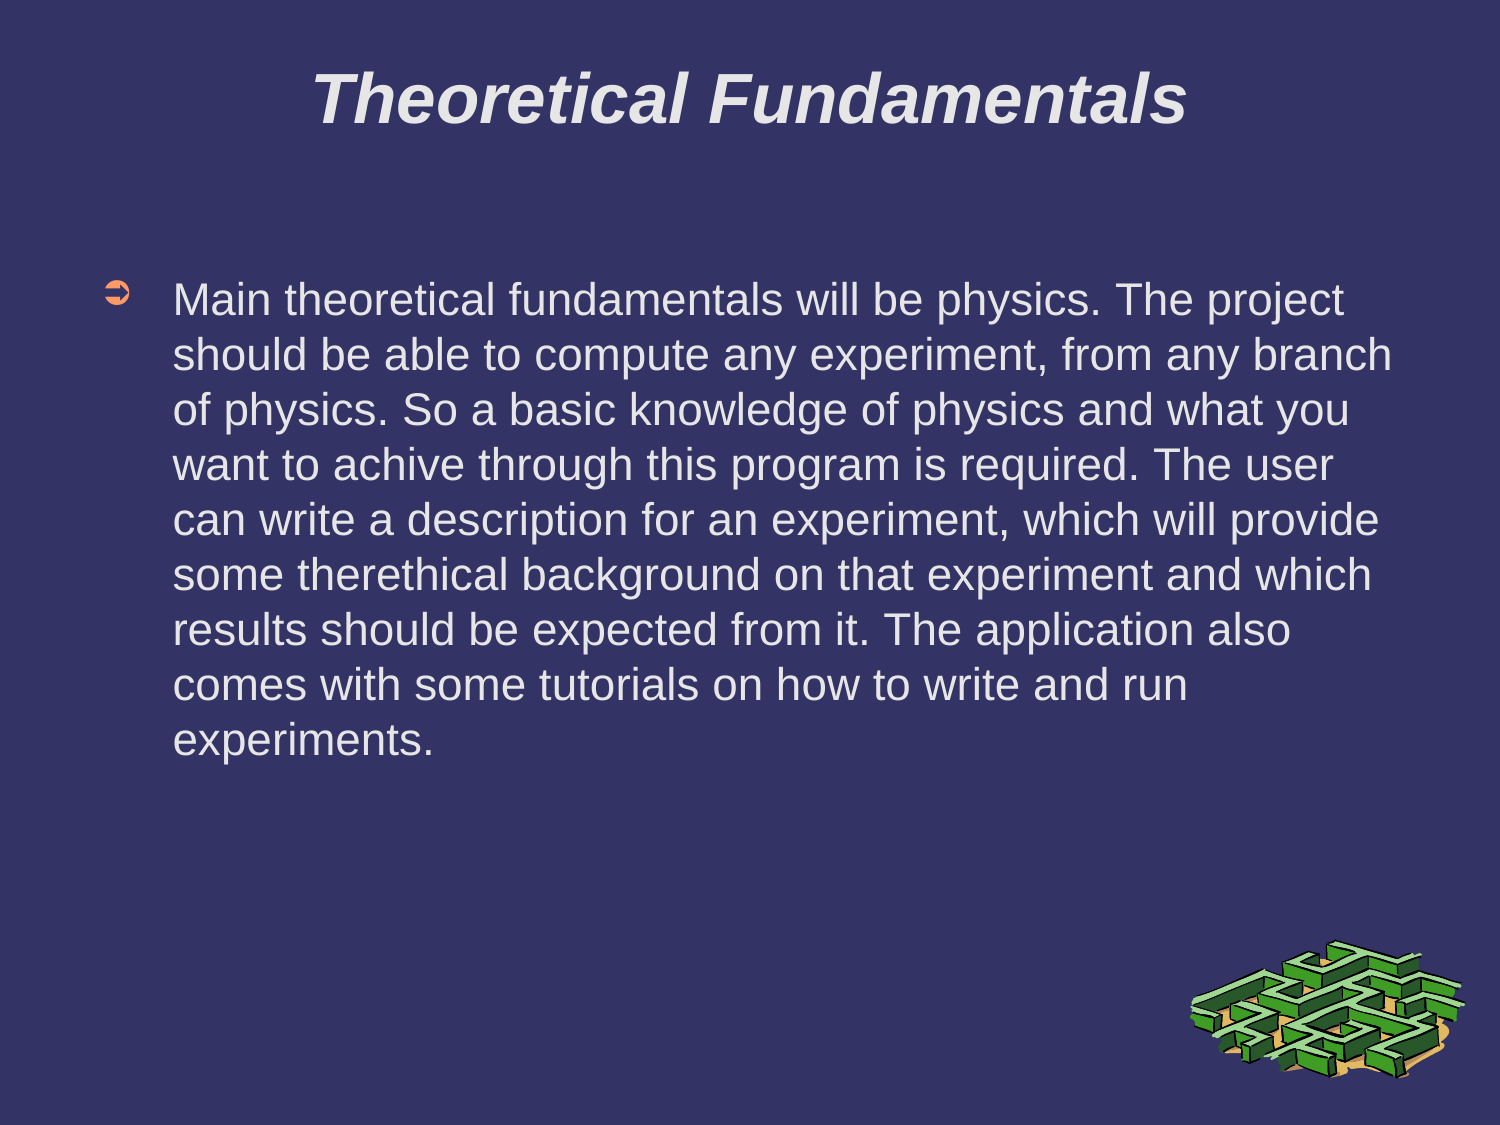

# Theoretical Fundamentals
Main theoretical fundamentals will be physics. The project should be able to compute any experiment, from any branch of physics. So a basic knowledge of physics and what you want to achive through this program is required. The user can write a description for an experiment, which will provide some therethical background on that experiment and which results should be expected from it. The application also comes with some tutorials on how to write and run experiments.